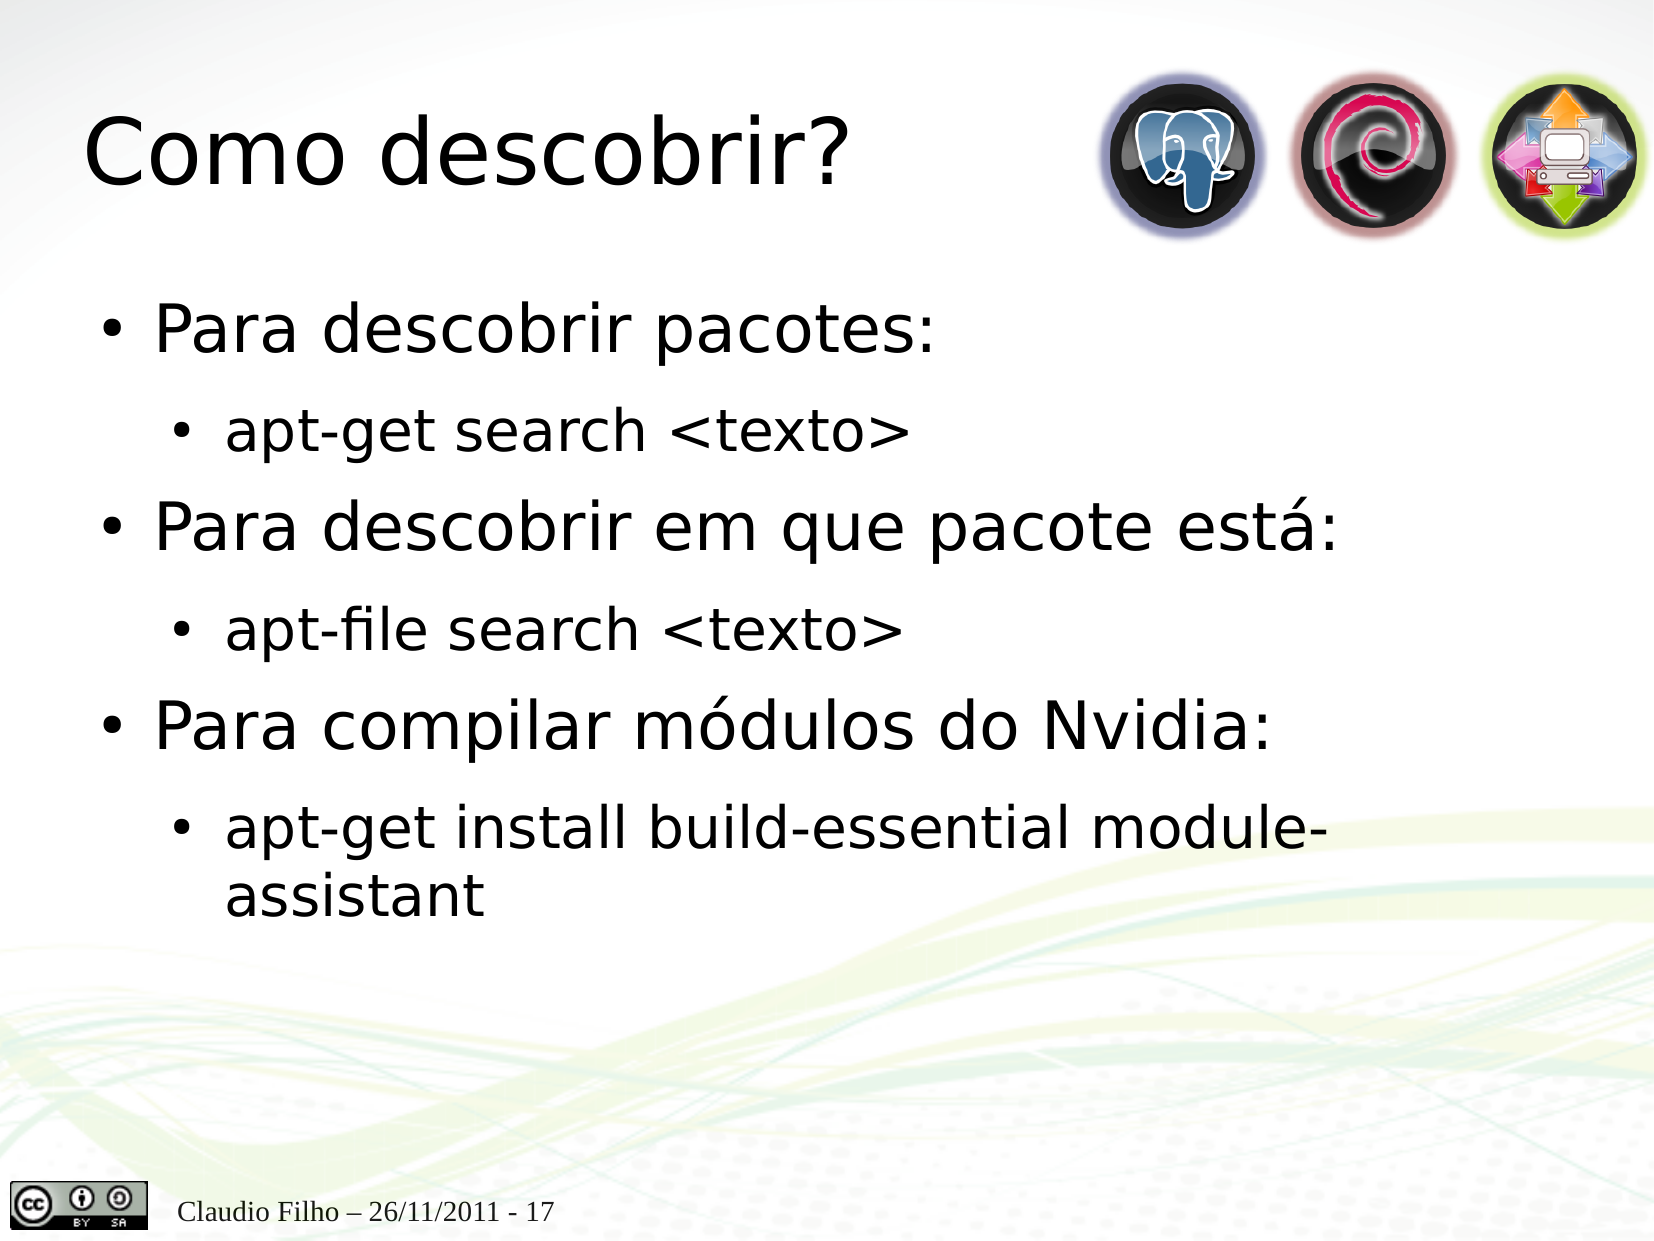

# Como descobrir?
Para descobrir pacotes:
apt-get search <texto>
Para descobrir em que pacote está:
apt-file search <texto>
Para compilar módulos do Nvidia:
apt-get install build-essential module-assistant